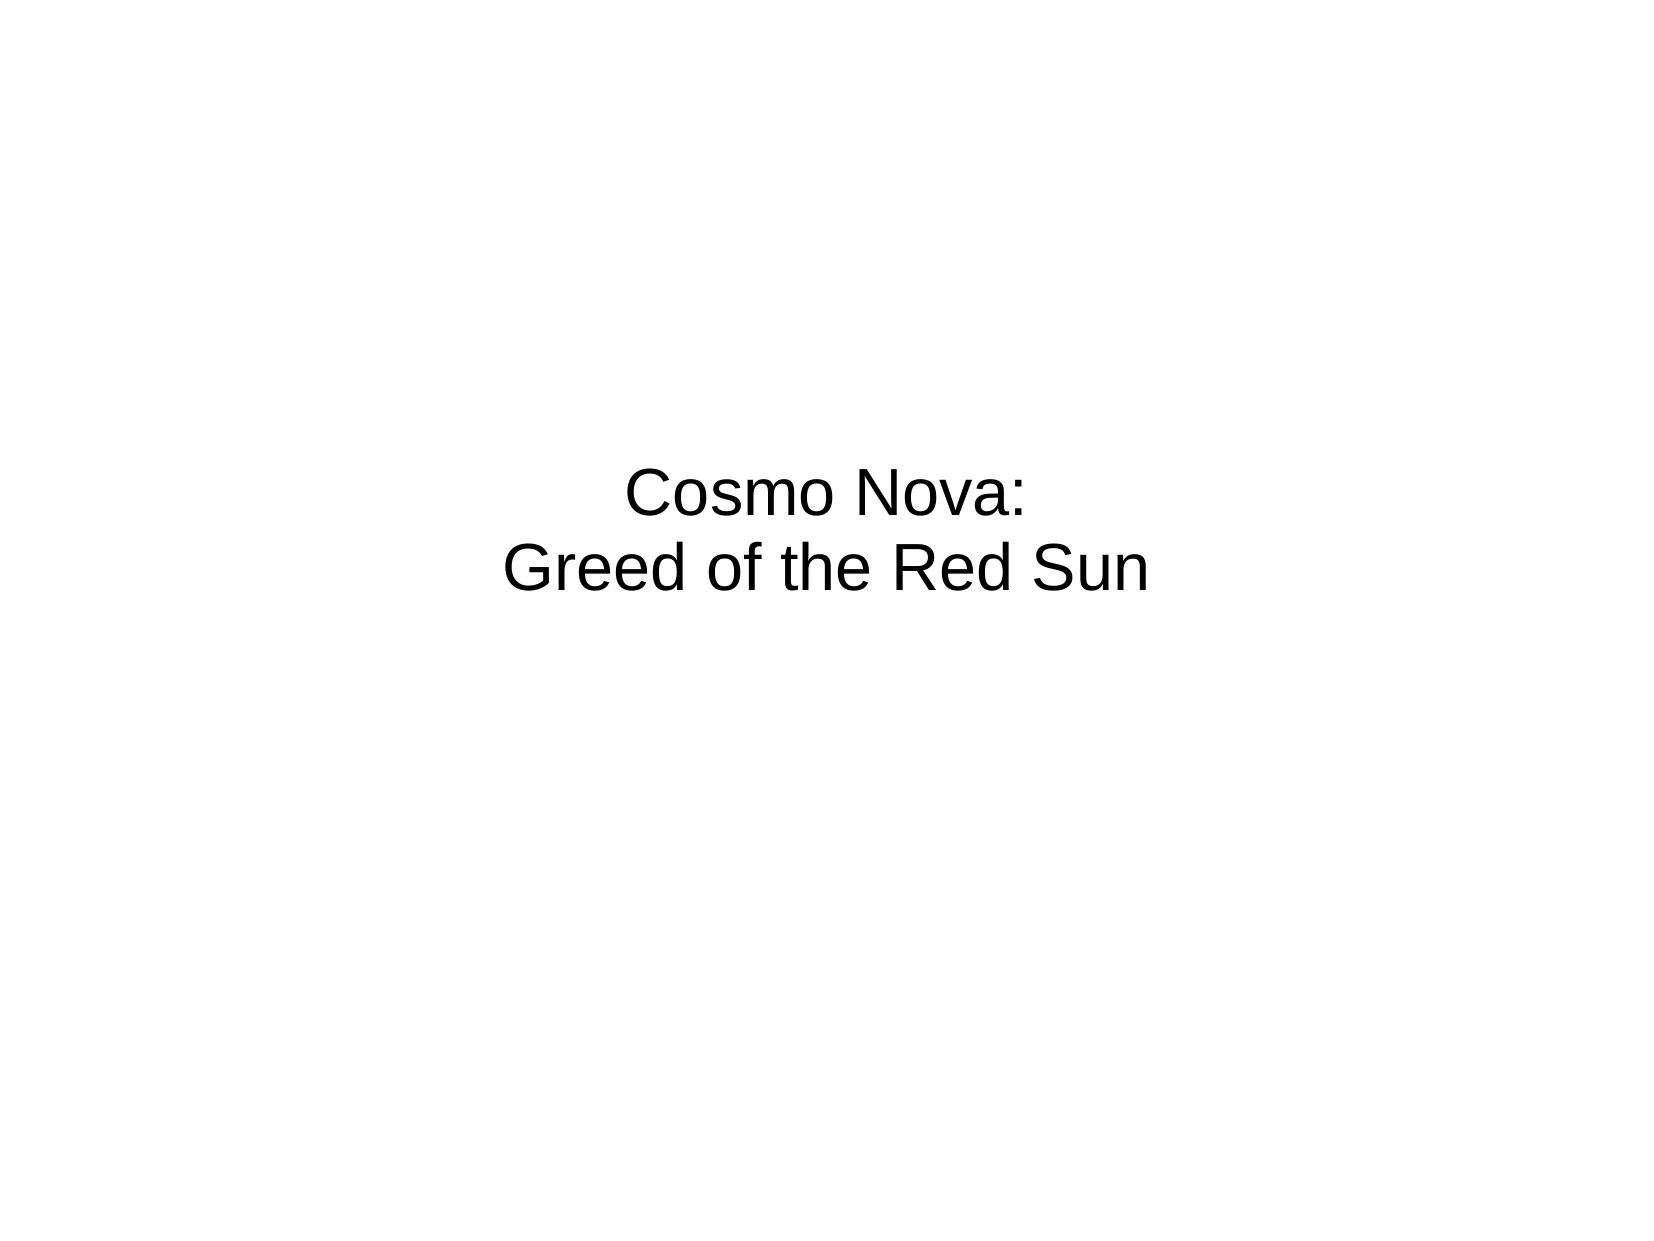

# Cosmo Nova: Greed of the Red Sun